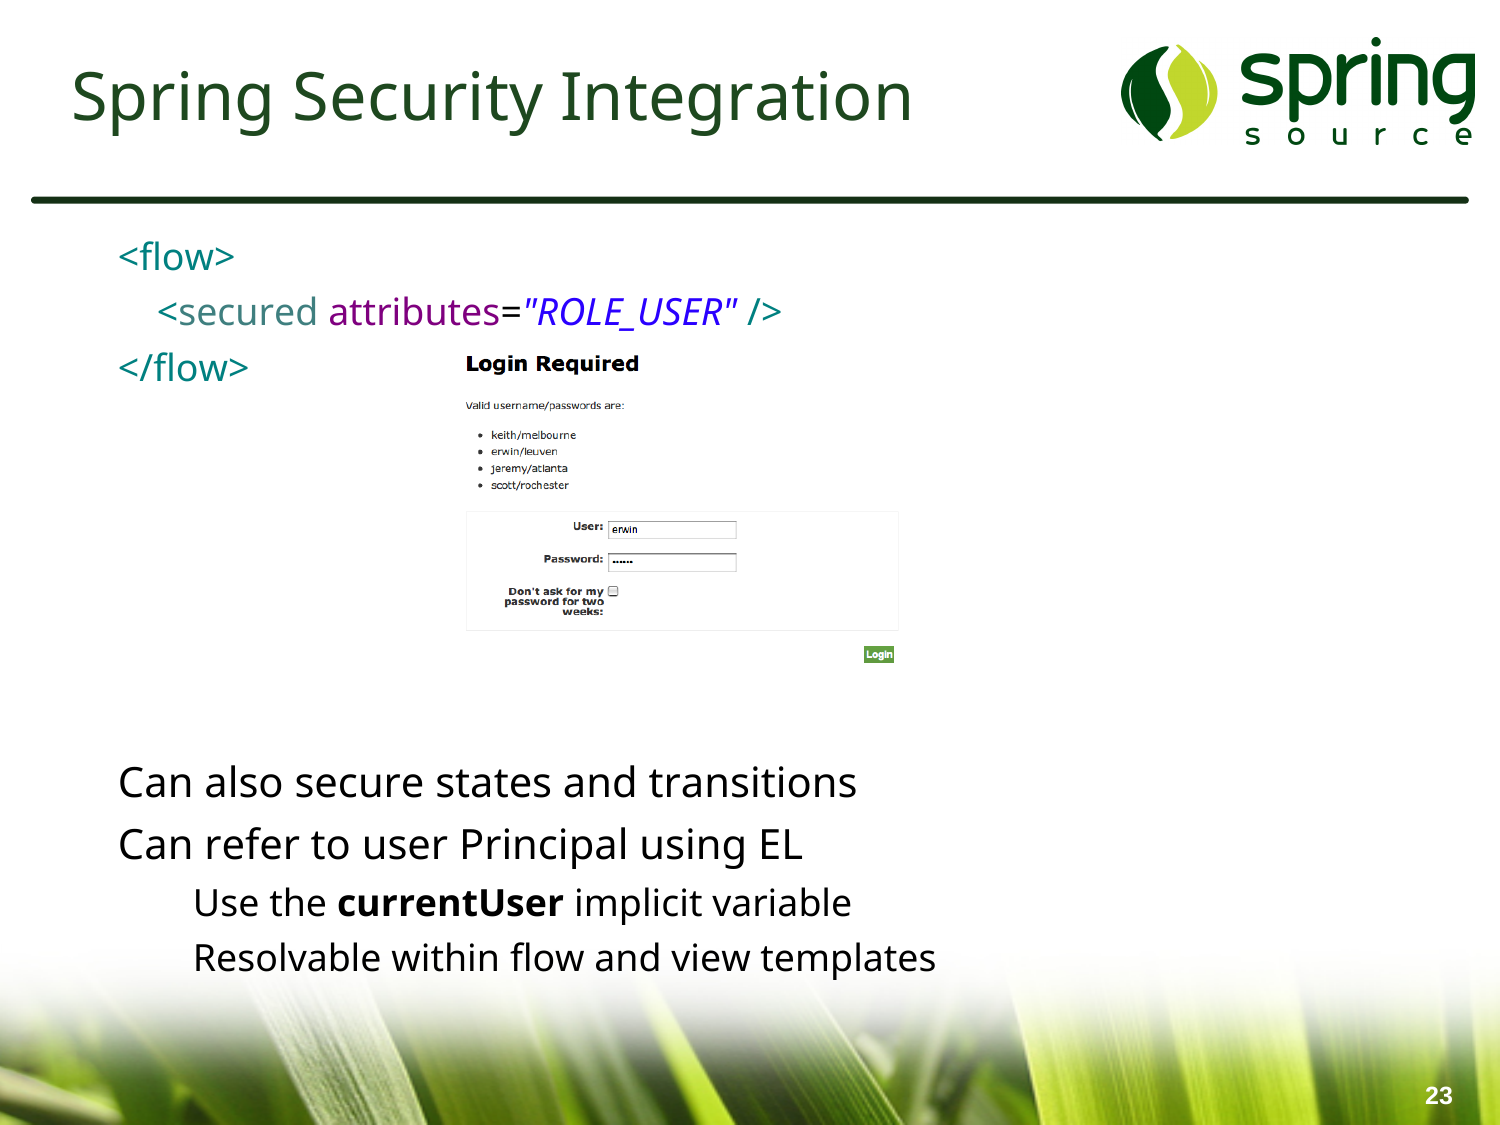

# Spring Security Integration
<flow>
 <secured attributes="ROLE_USER" />
</flow>
Can also secure states and transitions
Can refer to user Principal using EL
Use the currentUser implicit variable
Resolvable within flow and view templates